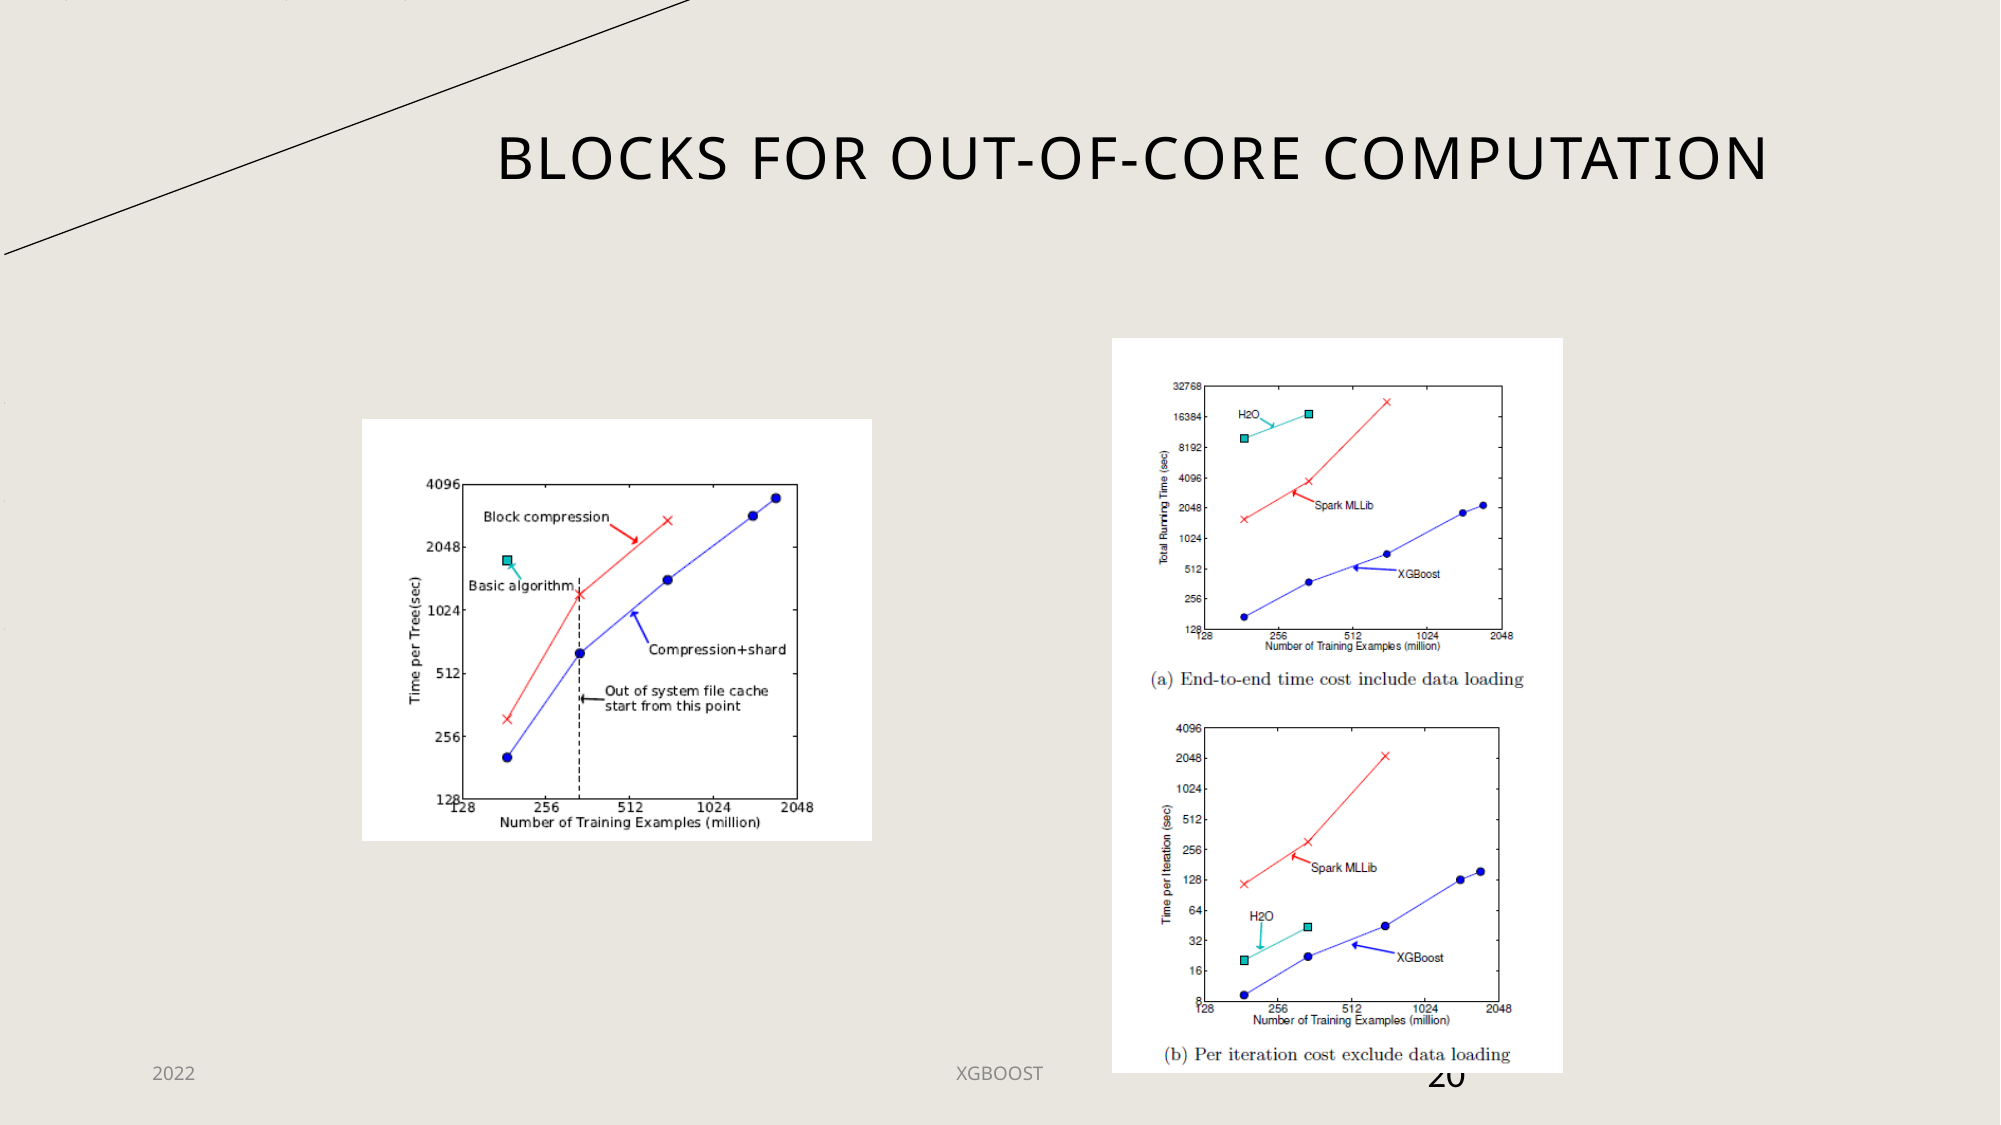

# Blocks for out-of-core computation
2022
XGBOOST